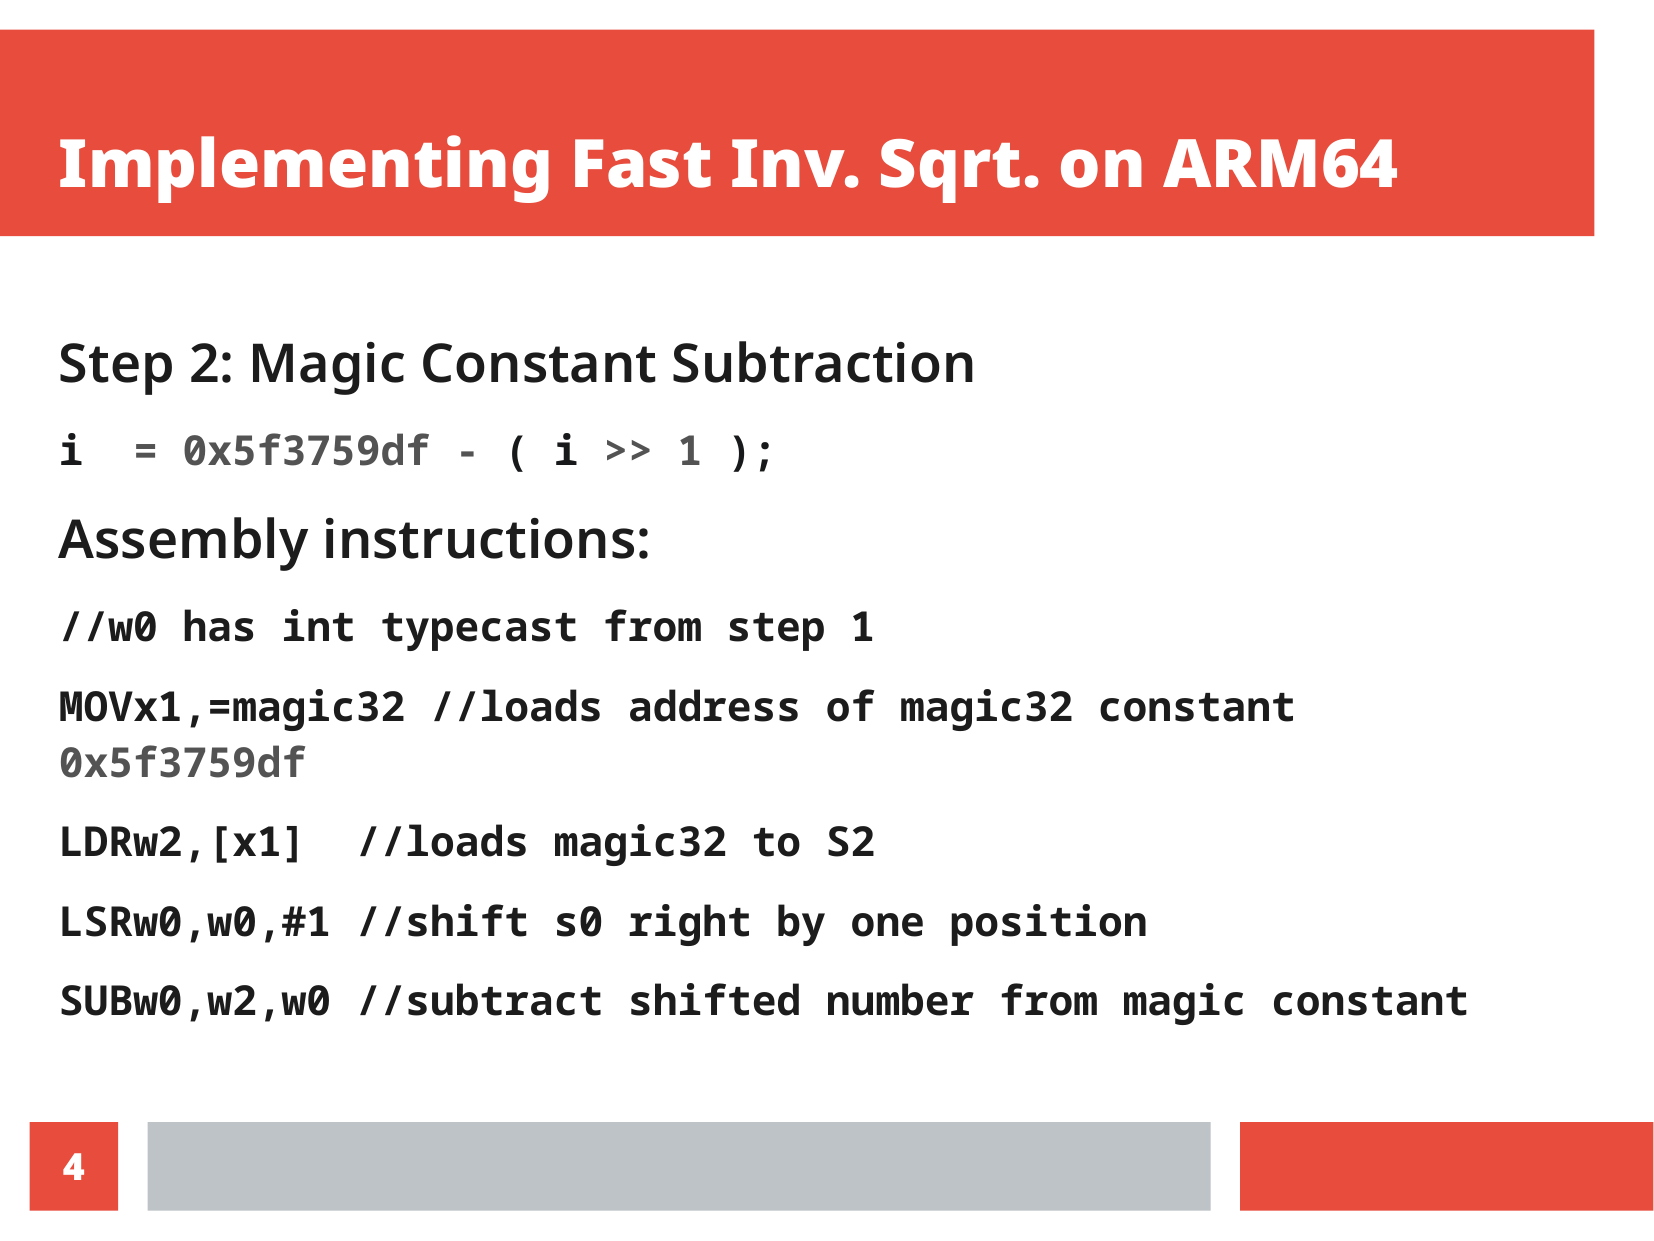

# Implementing Fast Inv. Sqrt. on ARM64
Step 2: Magic Constant Subtraction
i = 0x5f3759df - ( i >> 1 );
Assembly instructions:
//w0 has int typecast from step 1
MOV		x1,=magic32	//loads address of magic32 constant 0x5f3759df
LDR		w2,[x1]			//loads magic32 to S2
LSR		w0,w0,#1		//shift s0 right by one position
SUB		w0,w2,w0		//subtract shifted number from magic constant
4